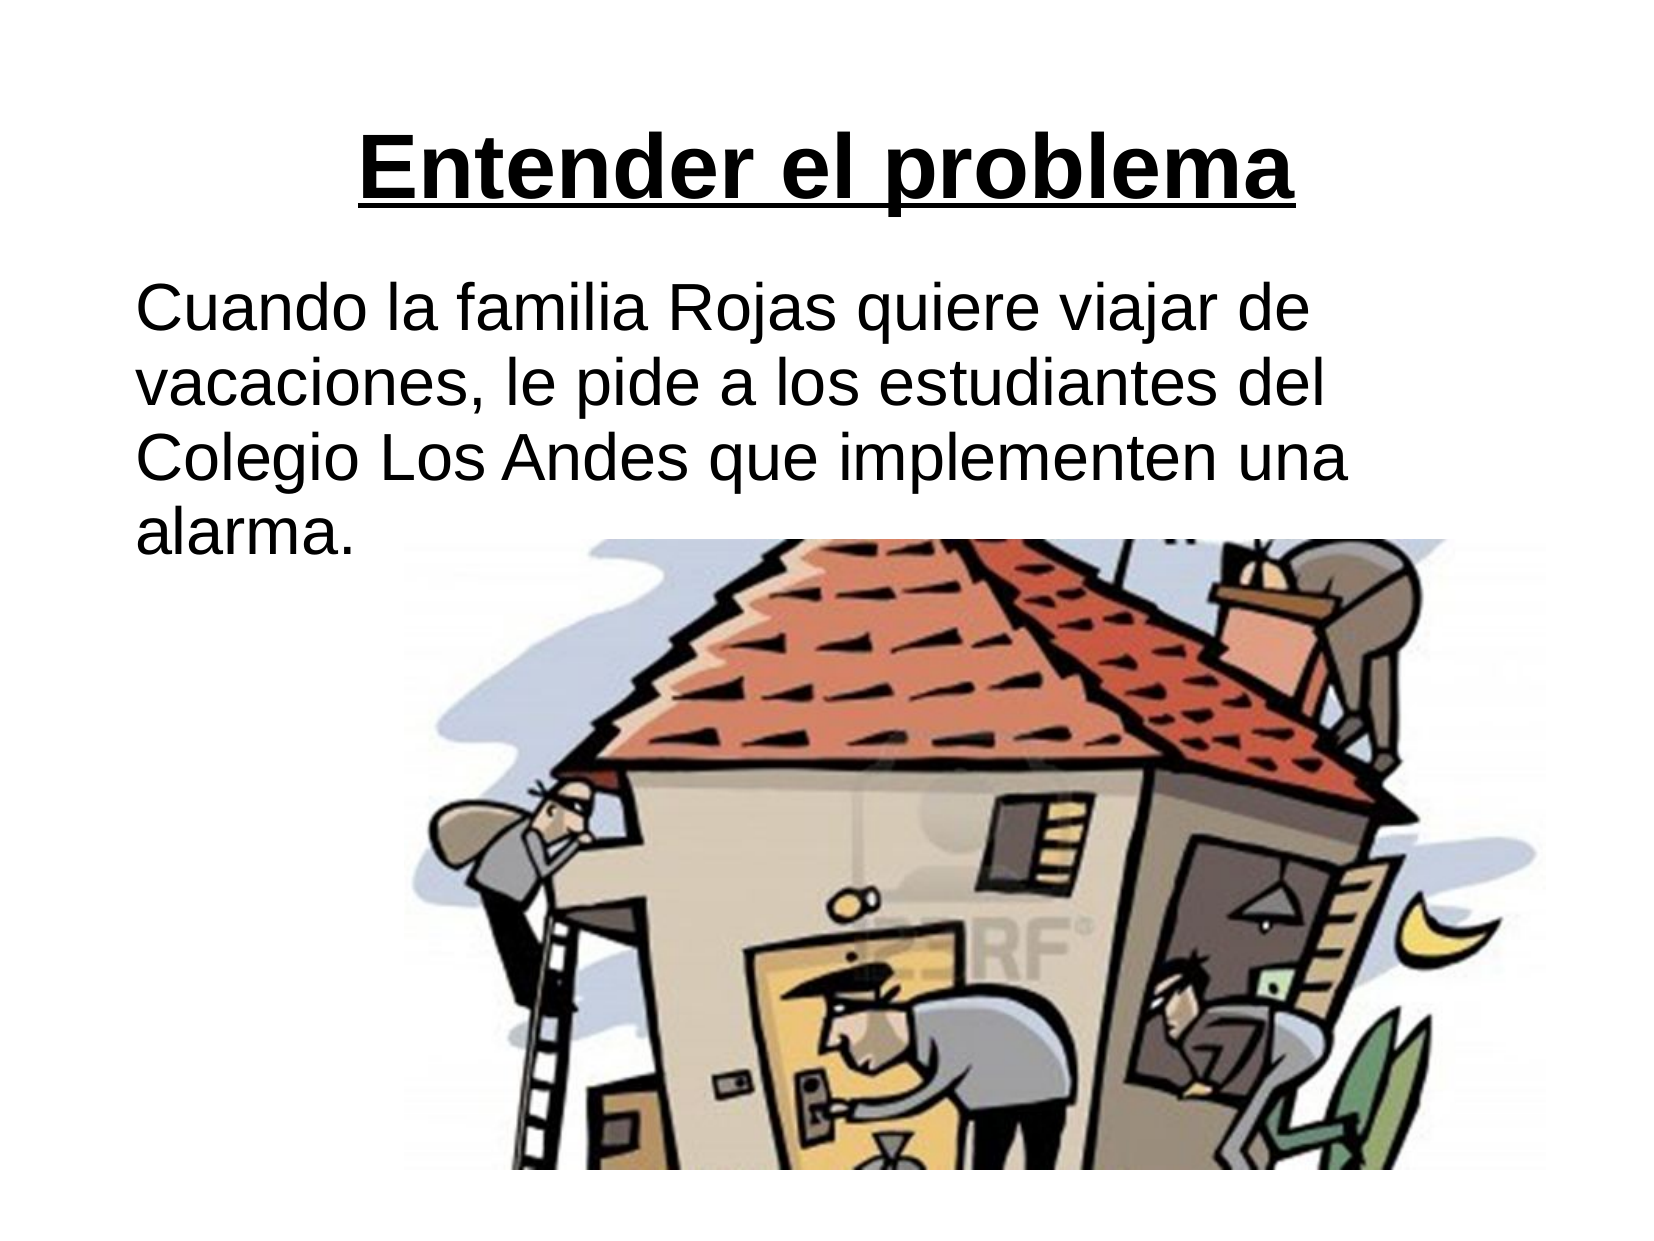

# Entender el problema
Cuando la familia Rojas quiere viajar de vacaciones, le pide a los estudiantes del Colegio Los Andes que implementen una alarma.